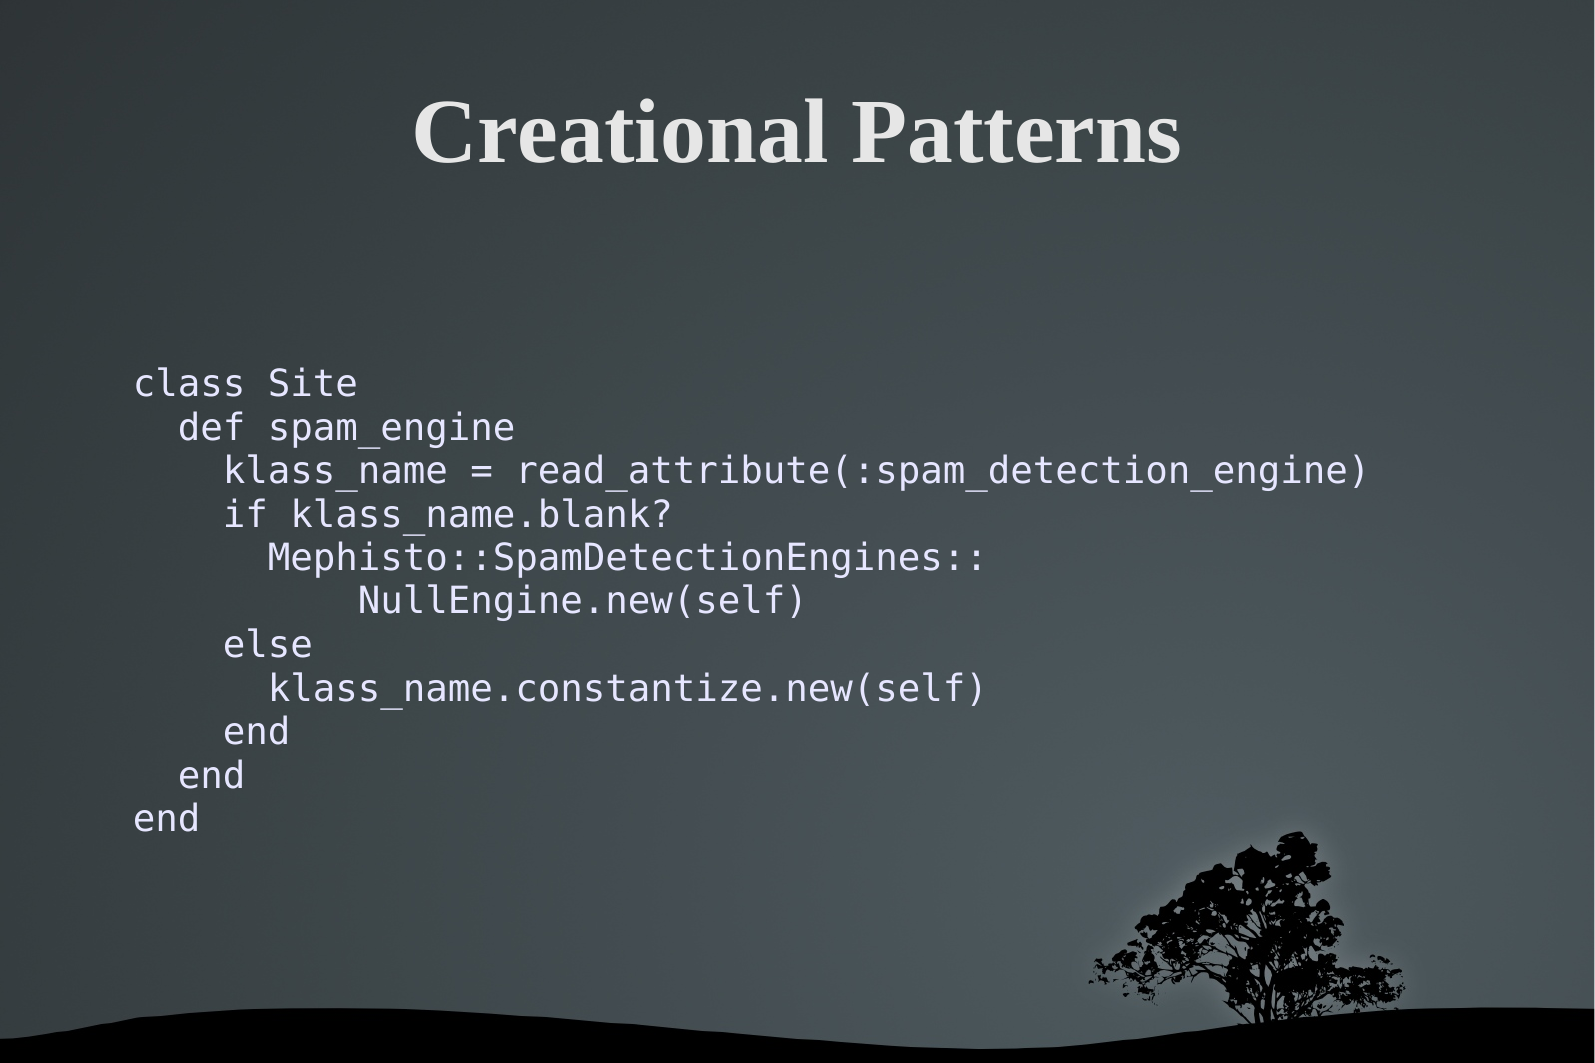

# Creational Patterns
class Site
 def spam_engine
 klass_name = read_attribute(:spam_detection_engine)
 if klass_name.blank?
 Mephisto::SpamDetectionEngines::
 NullEngine.new(self)
 else
 klass_name.constantize.new(self)
 end
 end
end